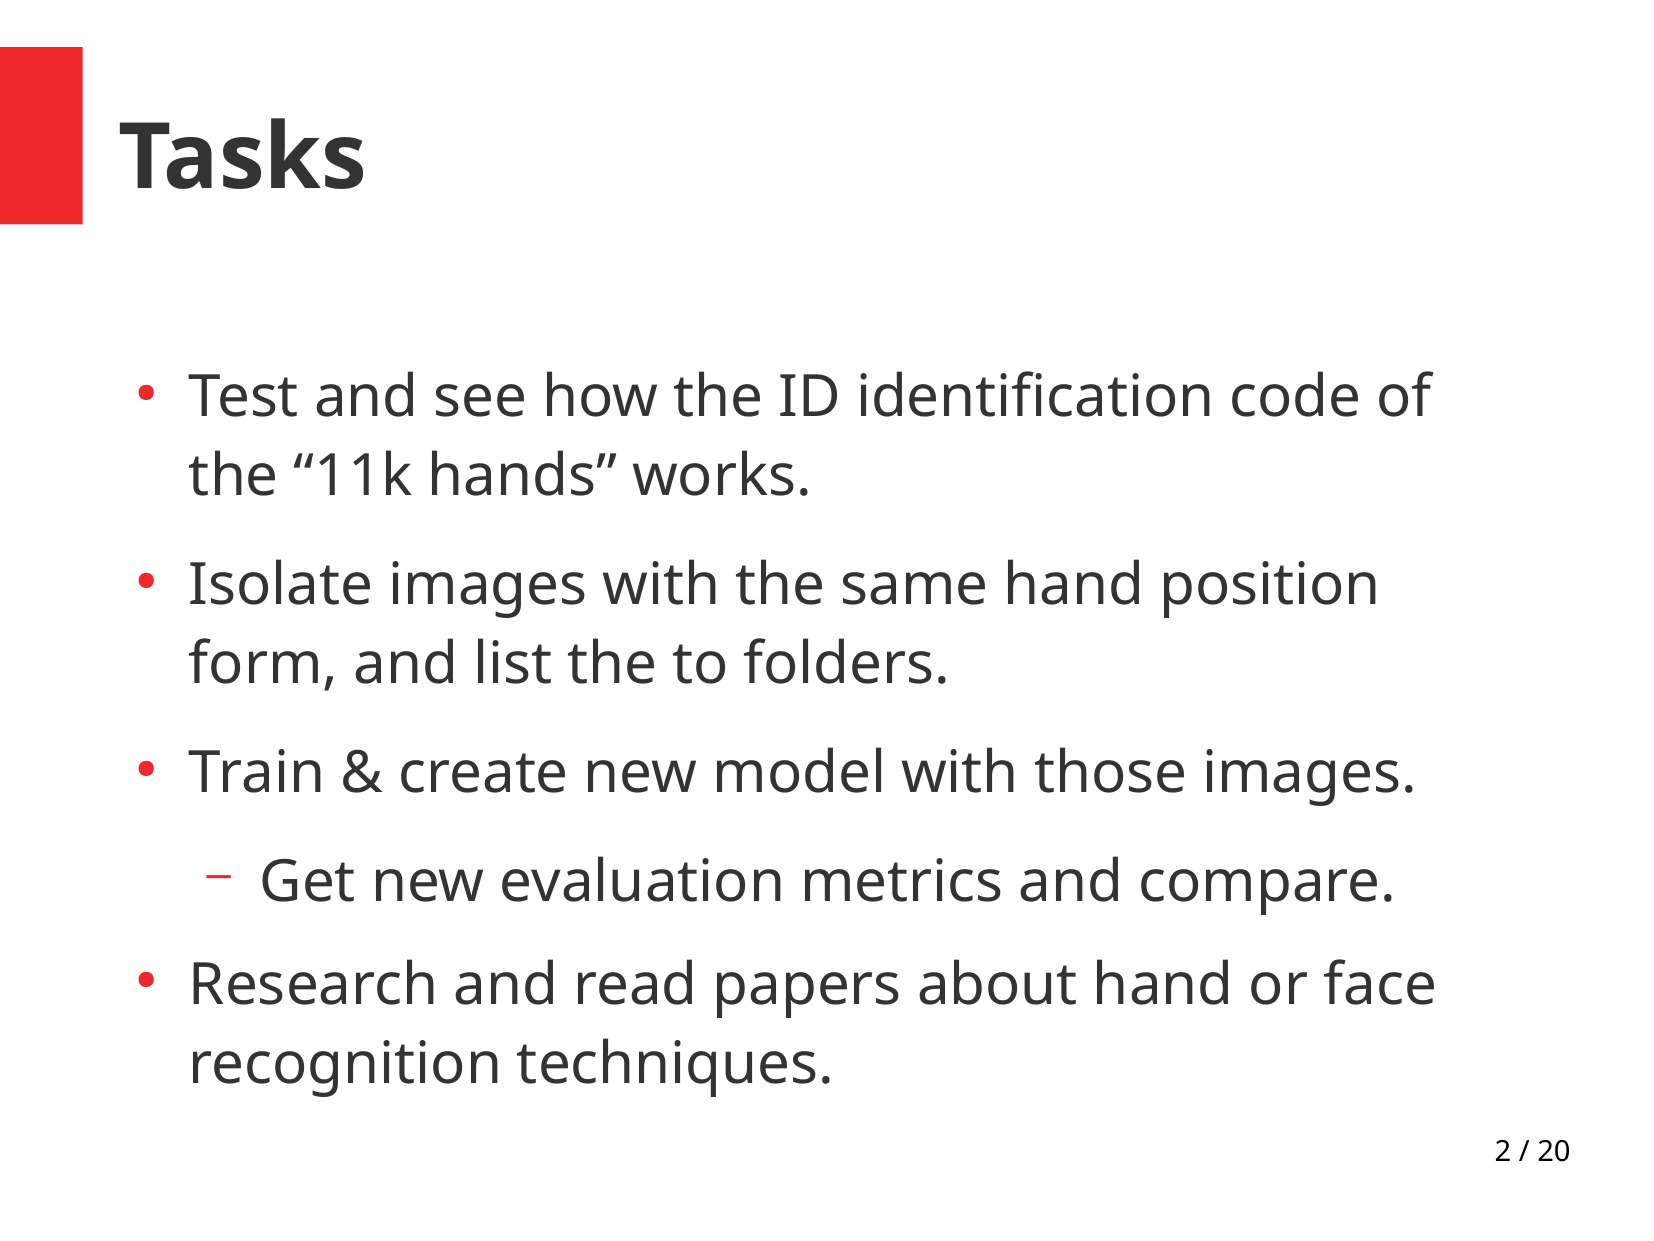

# Tasks
Test and see how the ID identification code of the “11k hands” works.
Isolate images with the same hand position form, and list the to folders.
Train & create new model with those images.
Get new evaluation metrics and compare.
Research and read papers about hand or face recognition techniques.
2